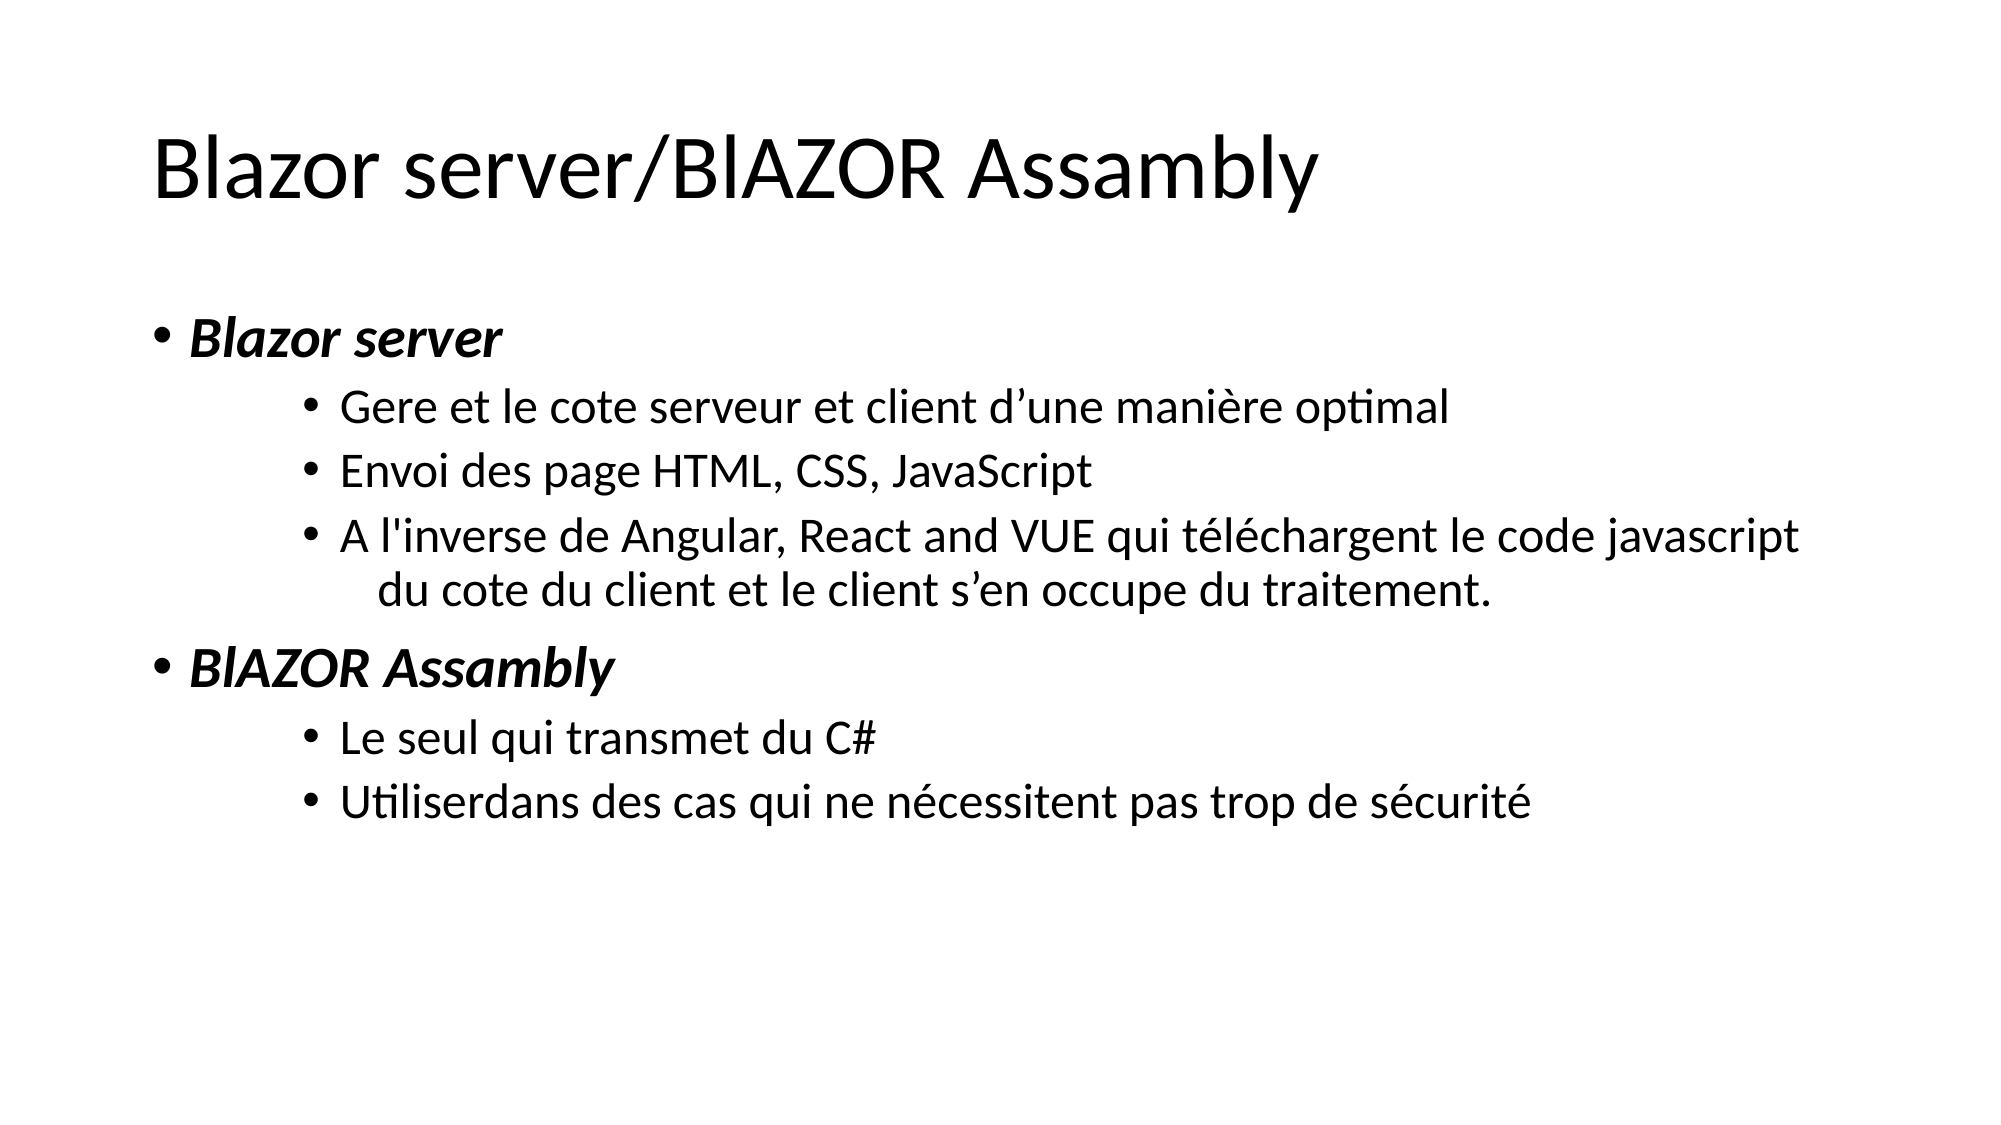

# Blazor server/BlAZOR Assambly
Blazor server
Gere et le cote serveur et client d’une manière optimal
Envoi des page HTML, CSS, JavaScript
A l'inverse de Angular, React and VUE qui téléchargent le code javascript du cote du client et le client s’en occupe du traitement.
BlAZOR Assambly
Le seul qui transmet du C#
Utiliserdans des cas qui ne nécessitent pas trop de sécurité